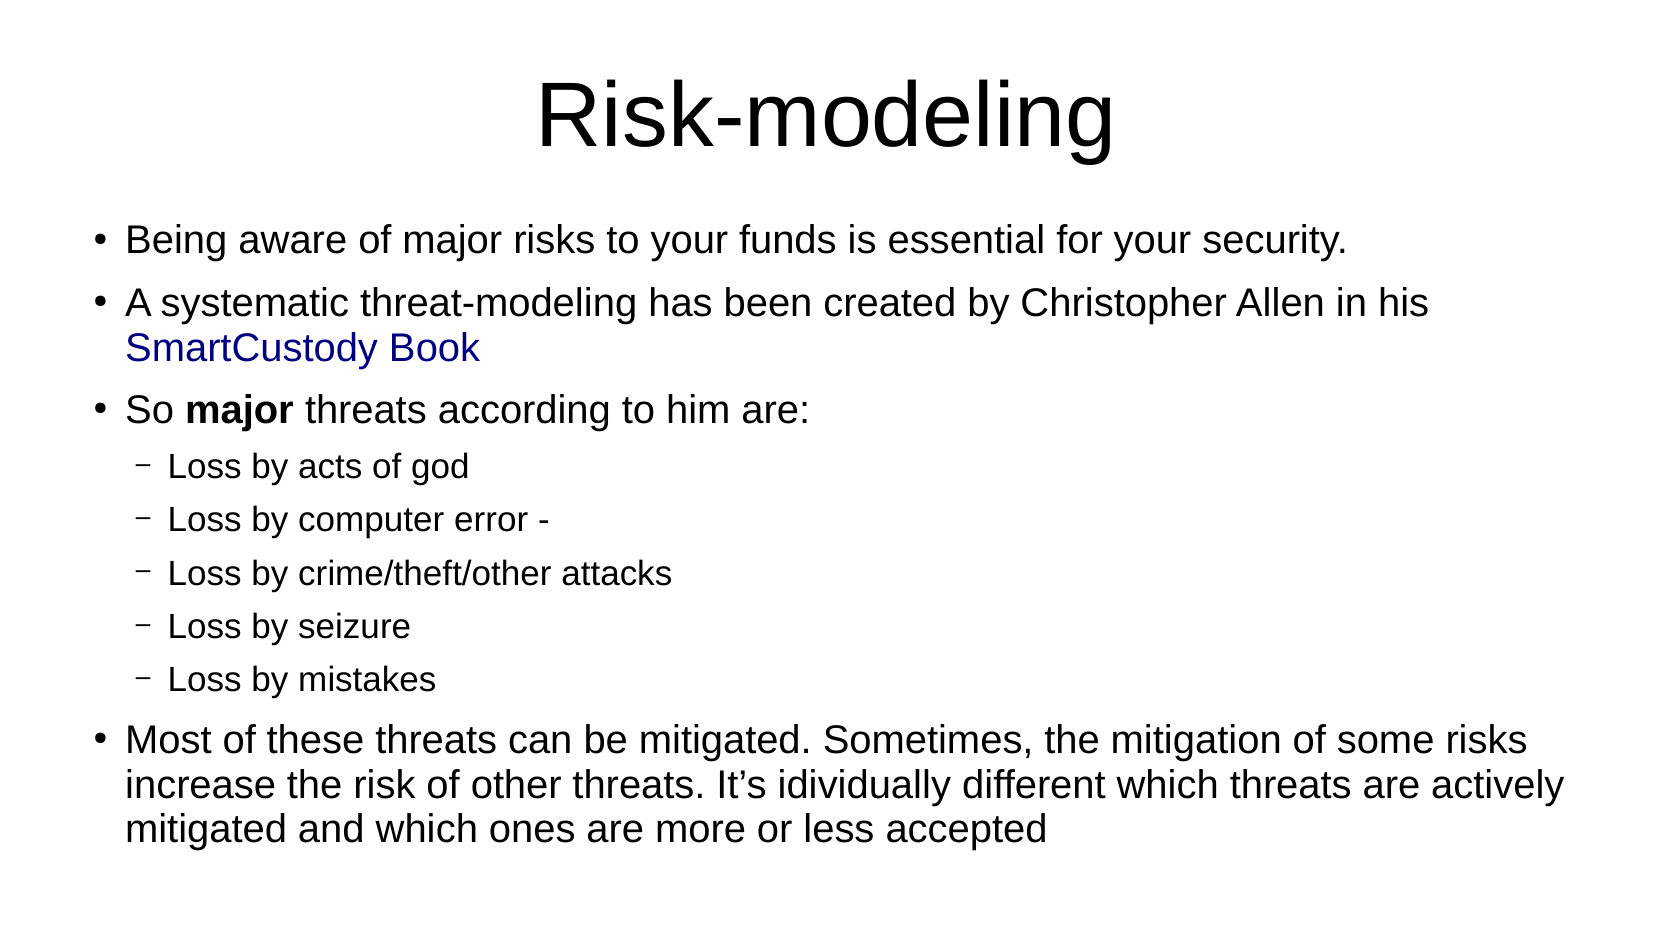

# Risk-modeling
Being aware of major risks to your funds is essential for your security.
A systematic threat-modeling has been created by Christopher Allen in his SmartCustody Book
So major threats according to him are:
Loss by acts of god
Loss by computer error -
Loss by crime/theft/other attacks
Loss by seizure
Loss by mistakes
Most of these threats can be mitigated. Sometimes, the mitigation of some risks increase the risk of other threats. It’s idividually different which threats are actively mitigated and which ones are more or less accepted